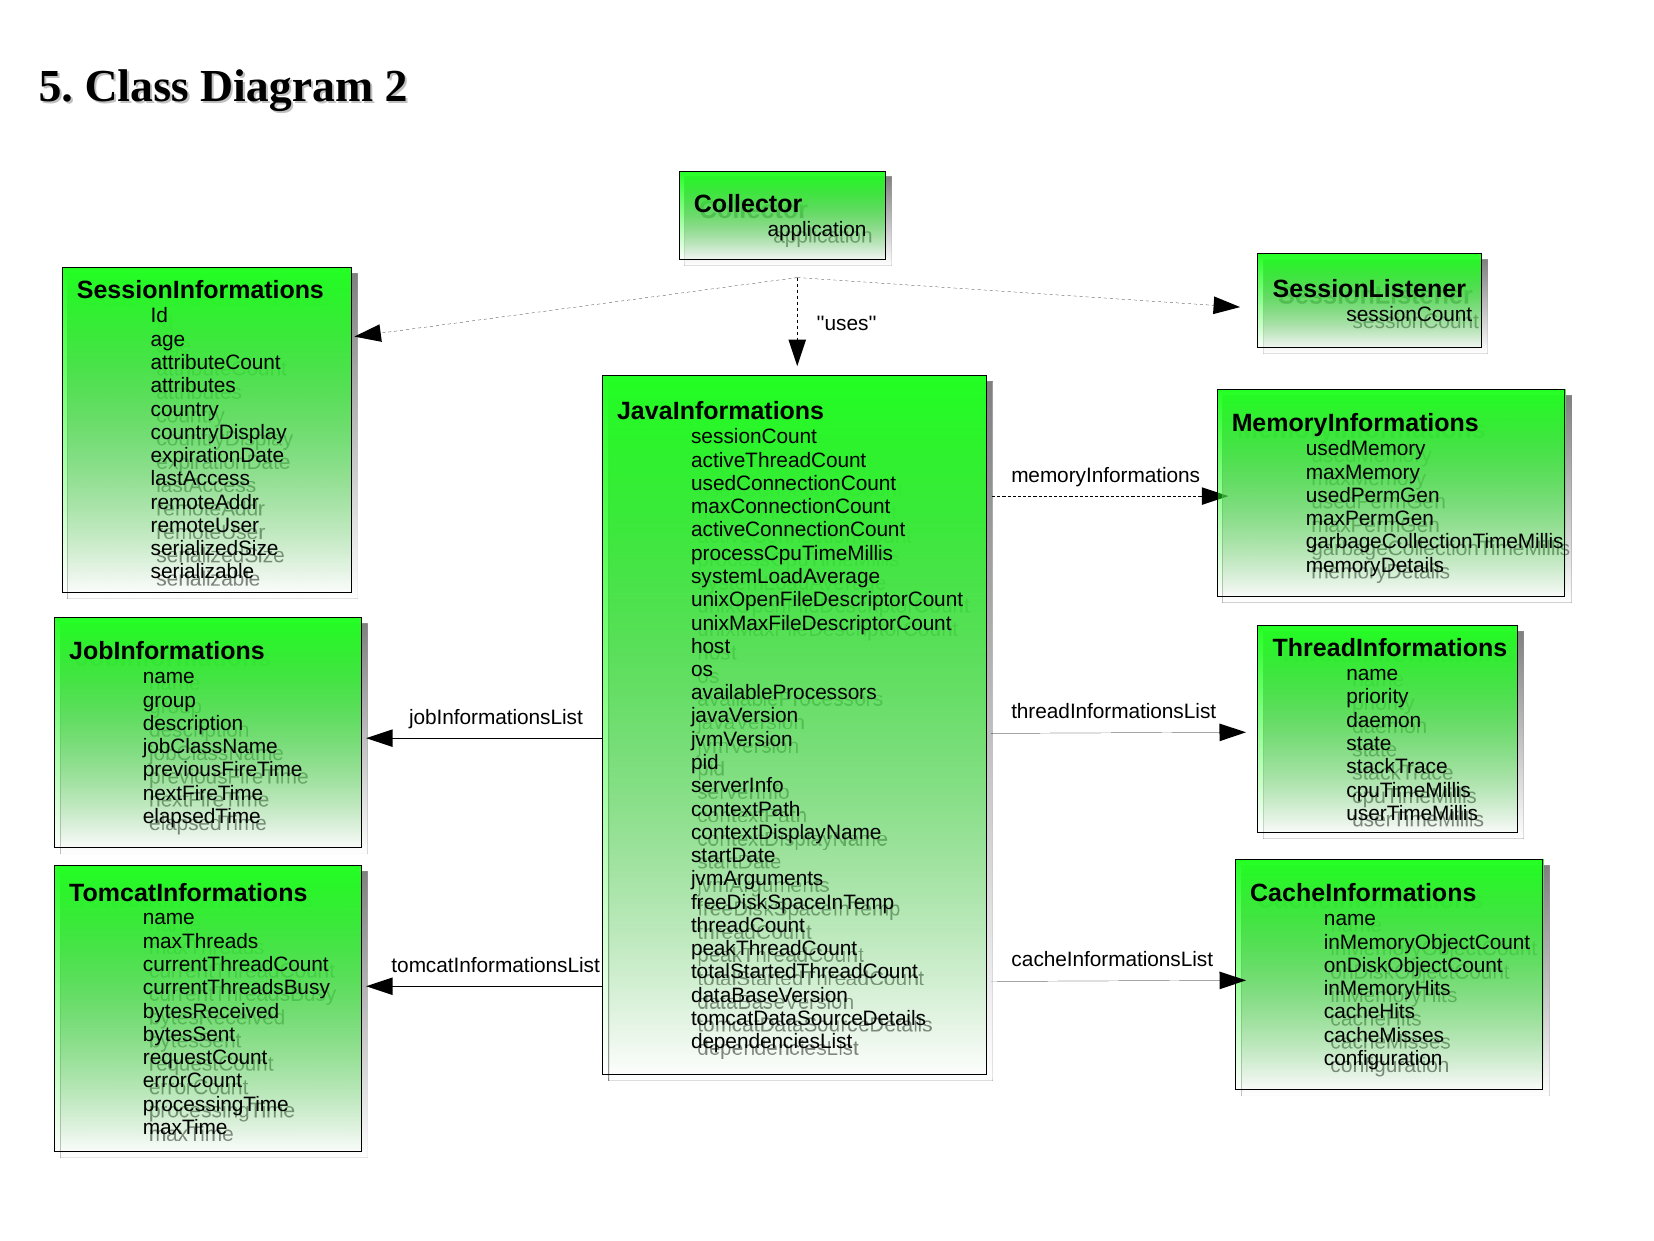

5. Class Diagram 2
Collector
	application
SessionListener
	sessionCount
SessionInformations
	Id
	age
	attributeCount
	attributes
	country
	countryDisplay
	expirationDate
	lastAccess
	remoteAddr
	remoteUser
	serializedSize
	serializable
''uses''
JavaInformations
	sessionCount
	activeThreadCount
	usedConnectionCount
	maxConnectionCount
	activeConnectionCount
	processCpuTimeMillis
	systemLoadAverage
	unixOpenFileDescriptorCount
	unixMaxFileDescriptorCount
	host
	os
	availableProcessors
	javaVersion
	jvmVersion
	pid
	serverInfo
	contextPath
	contextDisplayName
	startDate
	jvmArguments
	freeDiskSpaceInTemp
	threadCount
	peakThreadCount
	totalStartedThreadCount
	dataBaseVersion
	tomcatDataSourceDetails
	dependenciesList
MemoryInformations
	usedMemory
	maxMemory
	usedPermGen
	maxPermGen
	garbageCollectionTimeMillis
	memoryDetails
memoryInformations
JobInformations
	name
	group
	description
	jobClassName
	previousFireTime
	nextFireTime
	elapsedTime
ThreadInformations
	name
	priority
	daemon
	state
	stackTrace
	cpuTimeMillis
	userTimeMillis
threadInformationsList
jobInformationsList
CacheInformations
	name
	inMemoryObjectCount
	onDiskObjectCount
	inMemoryHits
	cacheHits
	cacheMisses
	configuration
TomcatInformations
	name
	maxThreads
	currentThreadCount
	currentThreadsBusy
	bytesReceived
	bytesSent
	requestCount
	errorCount
	processingTime
	maxTime
cacheInformationsList
tomcatInformationsList